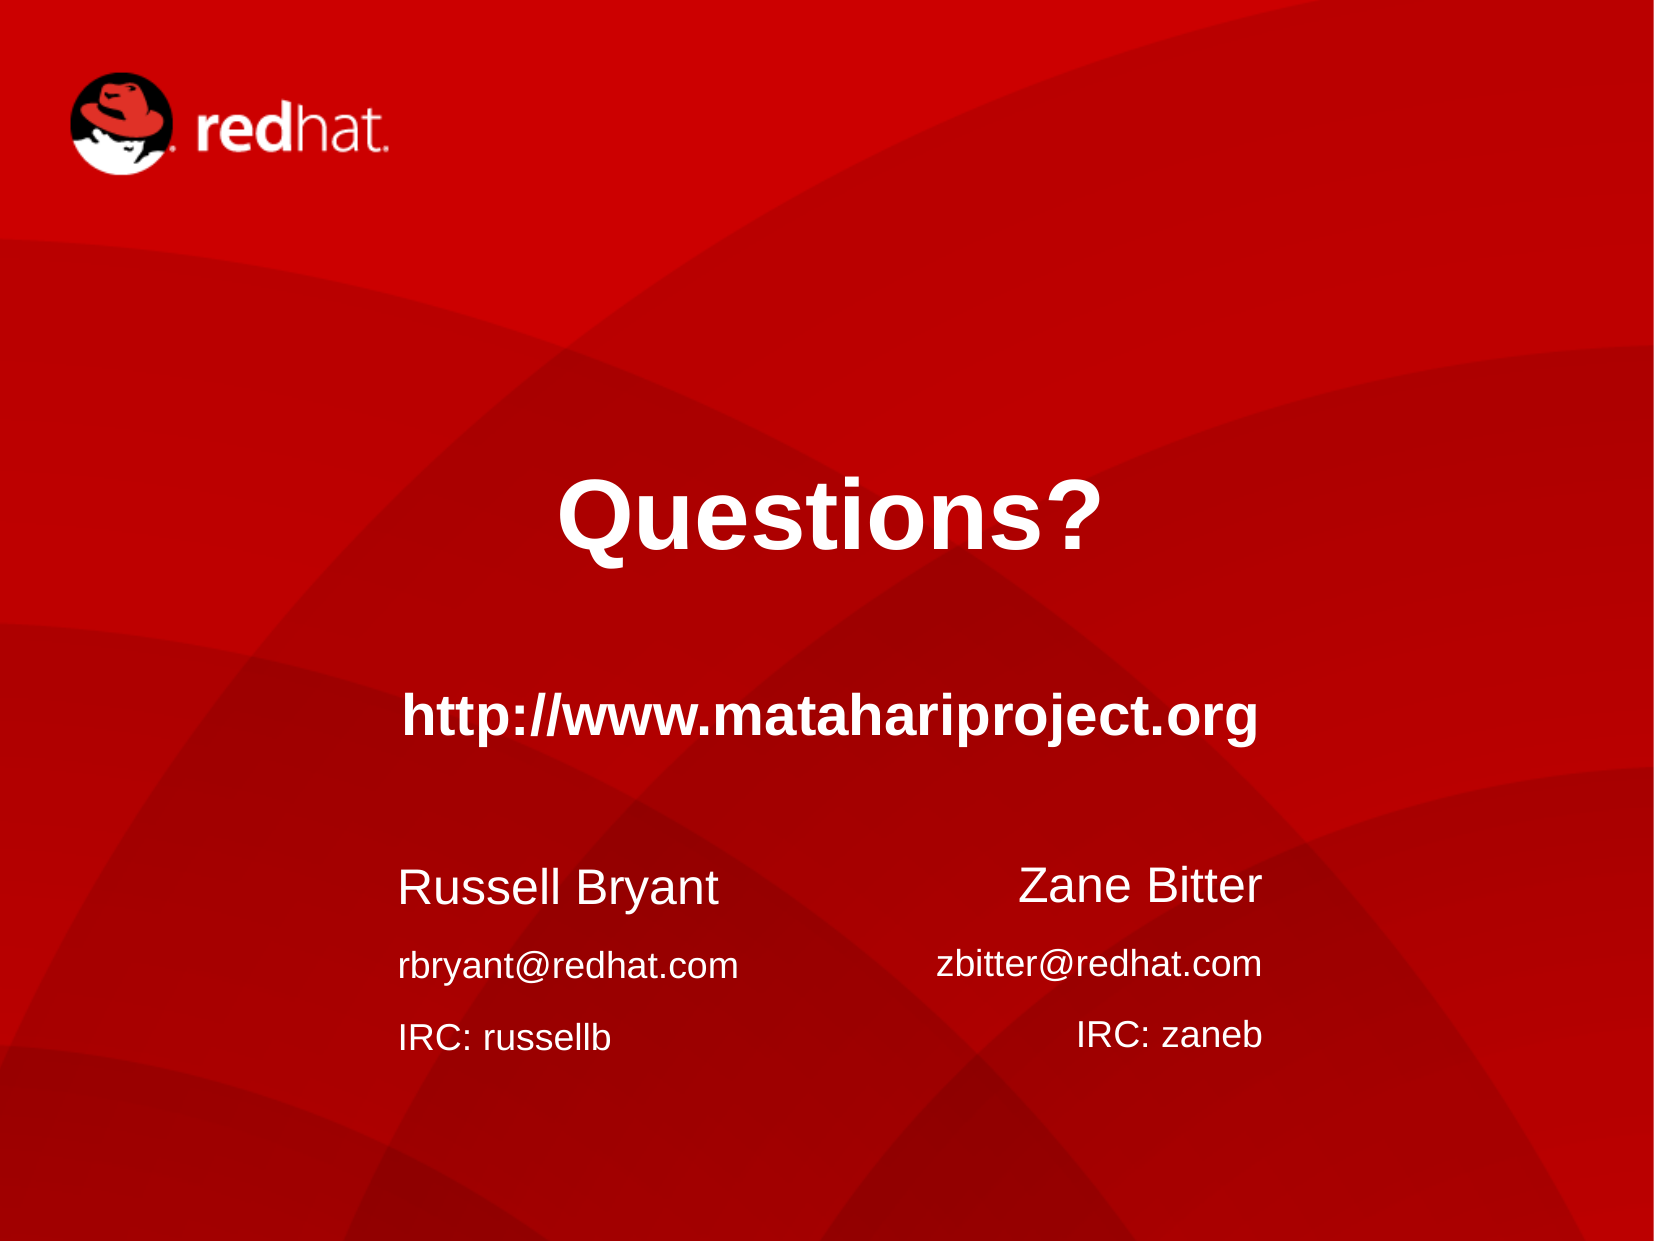

# Questions?
http://www.matahariproject.org
Zane Bitter
zbitter@redhat.com
IRC: zaneb
Russell Bryant
rbryant@redhat.com
IRC: russellb